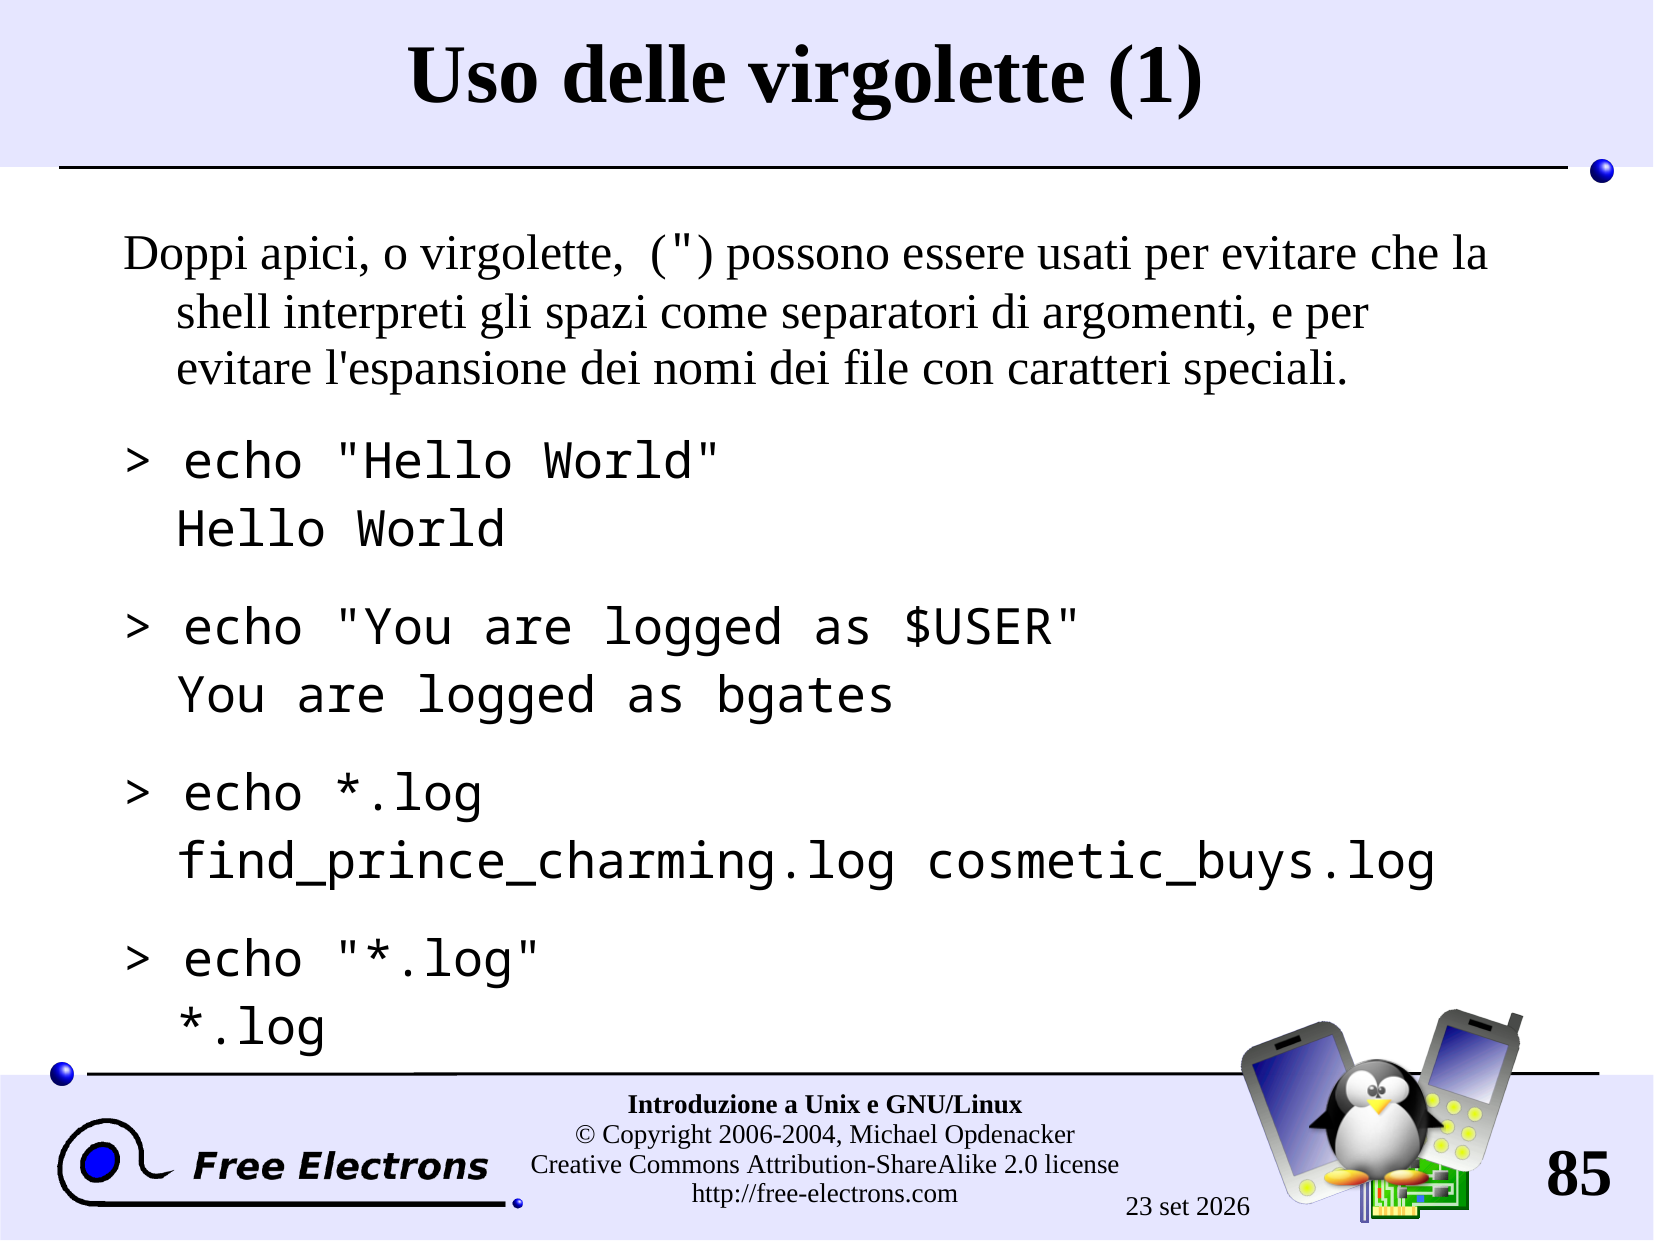

# Uso delle virgolette (1)
Doppi apici, o virgolette, (") possono essere usati per evitare che la shell interpreti gli spazi come separatori di argomenti, e per evitare l'espansione dei nomi dei file con caratteri speciali.
> echo "Hello World"
Hello World
> echo "You are logged as $USER"
You are logged as bgates
> echo *.log
find_prince_charming.log cosmetic_buys.log
> echo "*.log"
*.log